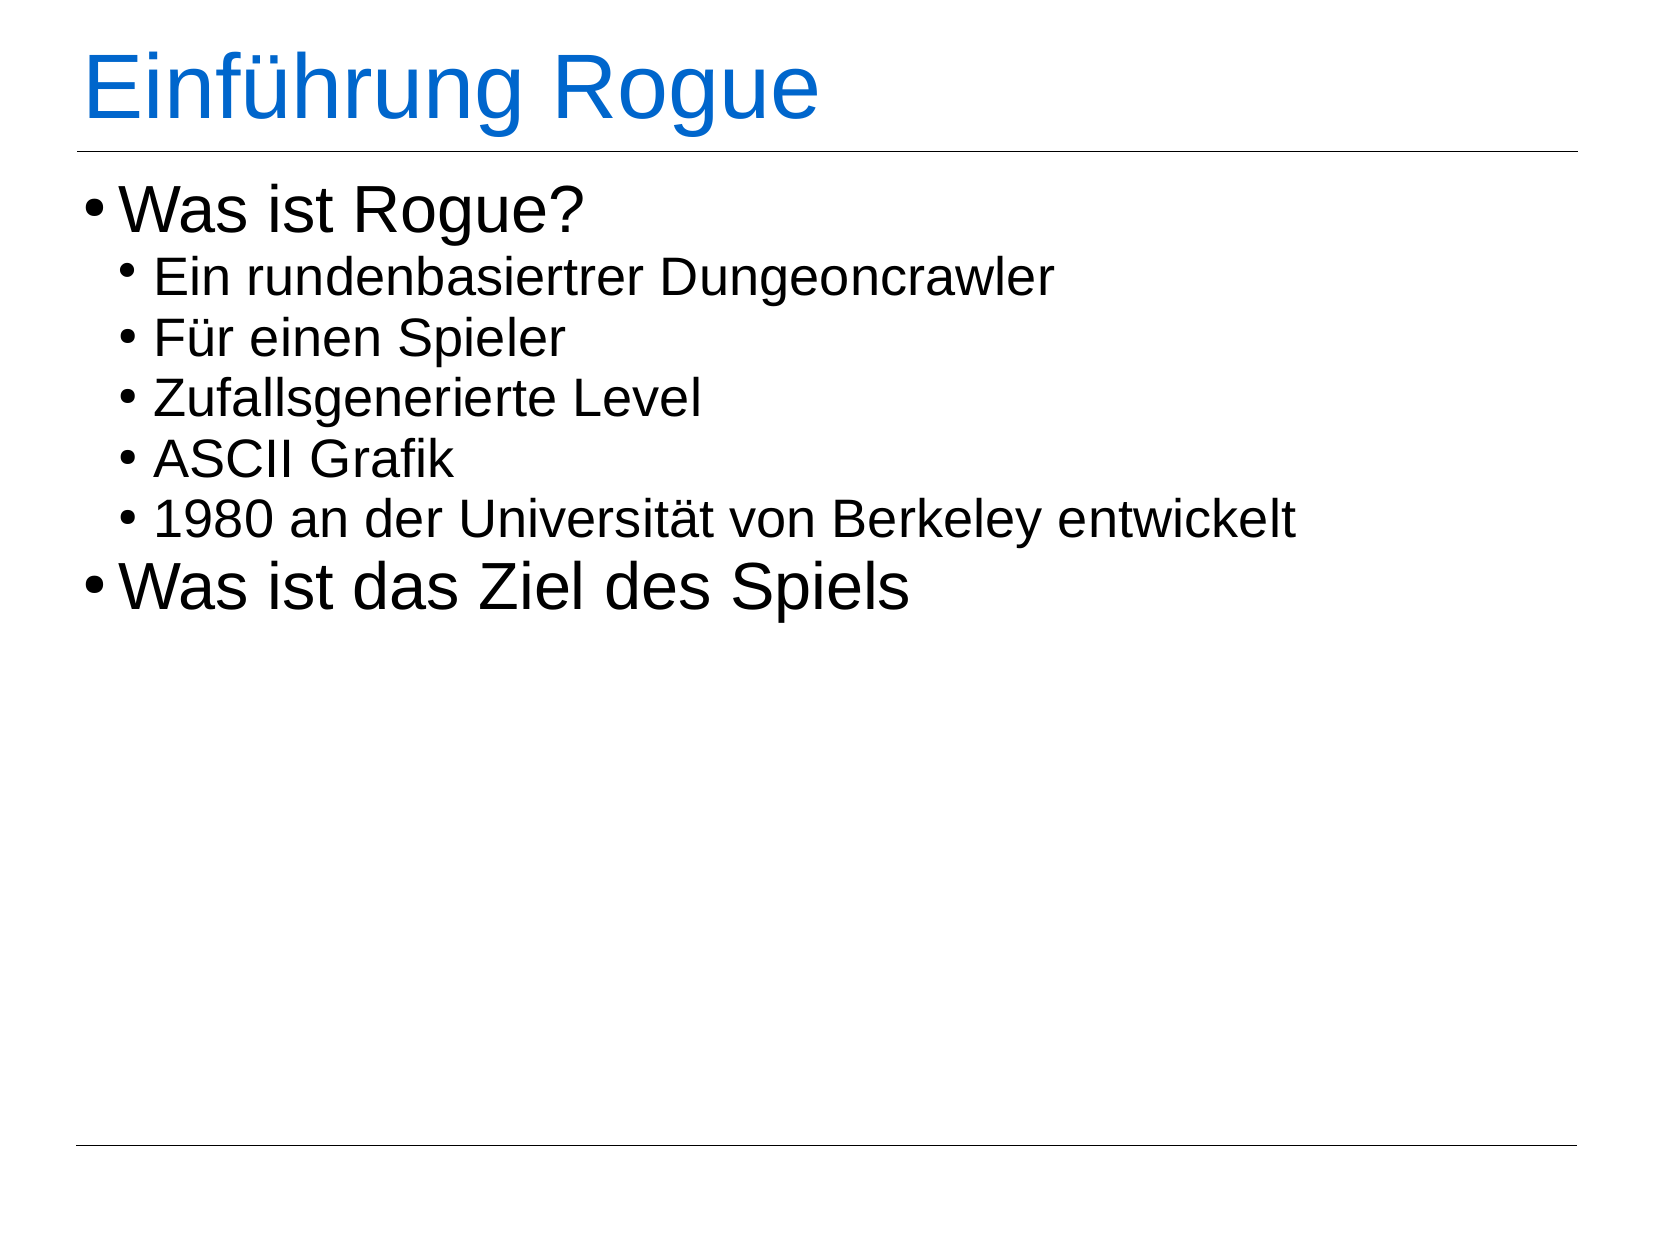

# Einführung Rogue
Was ist Rogue?
Ein rundenbasiertrer Dungeoncrawler
Für einen Spieler
Zufallsgenerierte Level
ASCII Grafik
1980 an der Universität von Berkeley entwickelt
Was ist das Ziel des Spiels